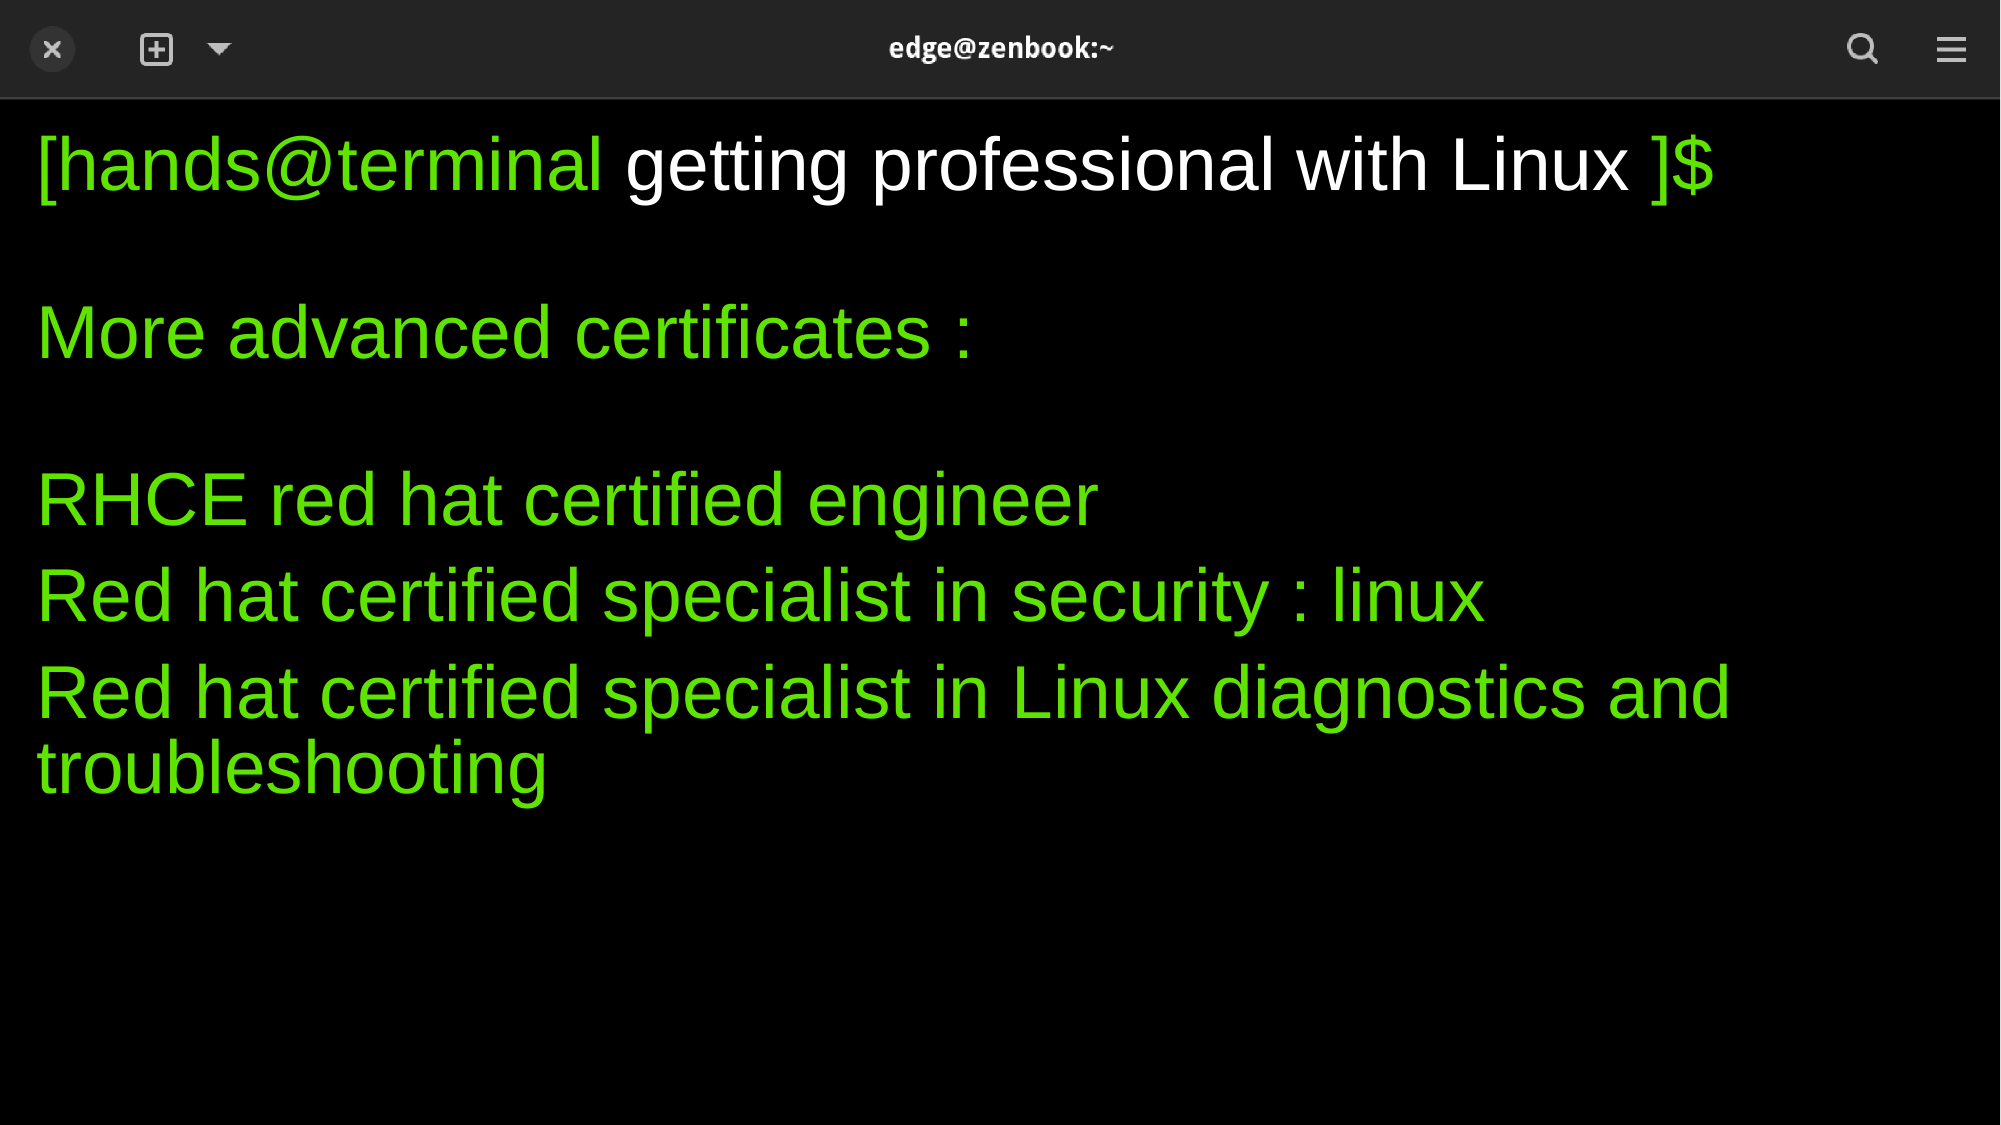

# [hands@terminal getting professional with Linux ]$
More advanced certificates :
RHCE red hat certified engineer
Red hat certified specialist in security : linux
Red hat certified specialist in Linux diagnostics and troubleshooting